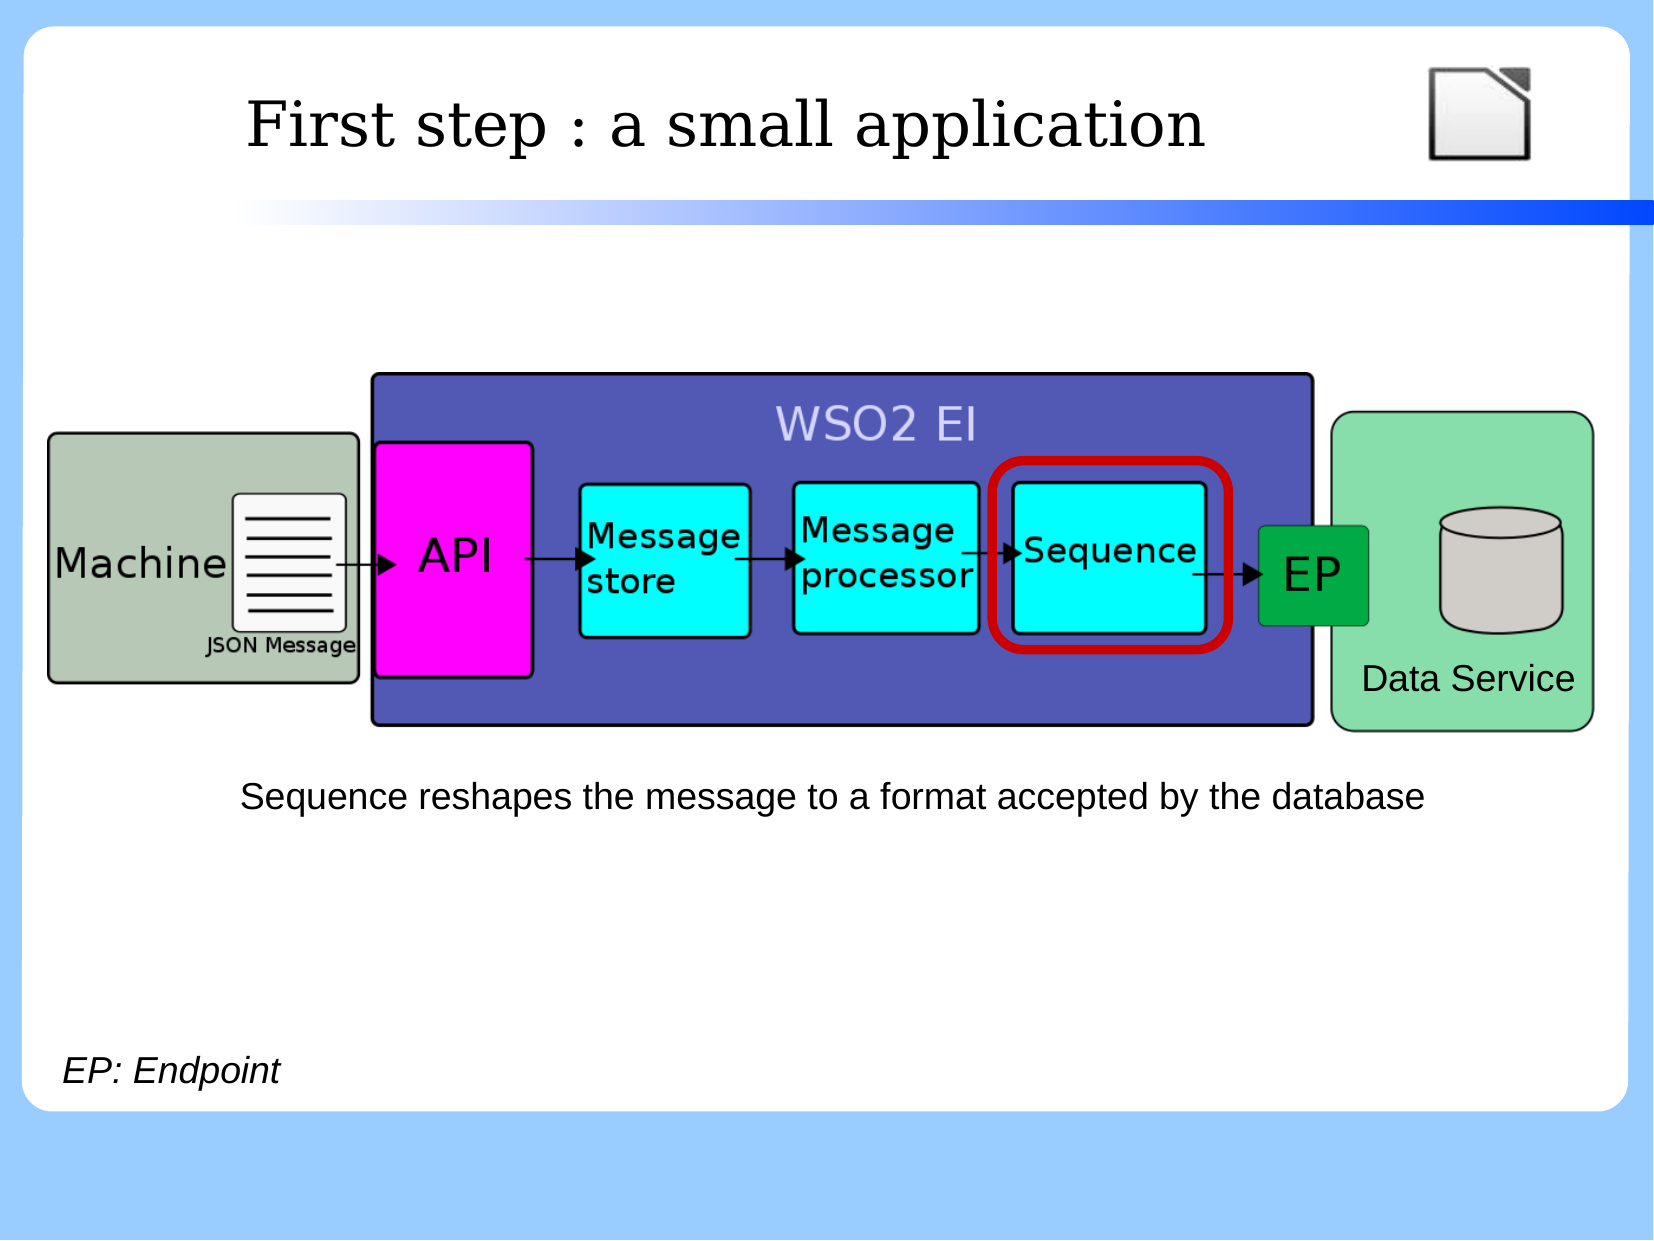

# First step : a small application
Data Service
Sequence reshapes the message to a format accepted by the database
EP: Endpoint